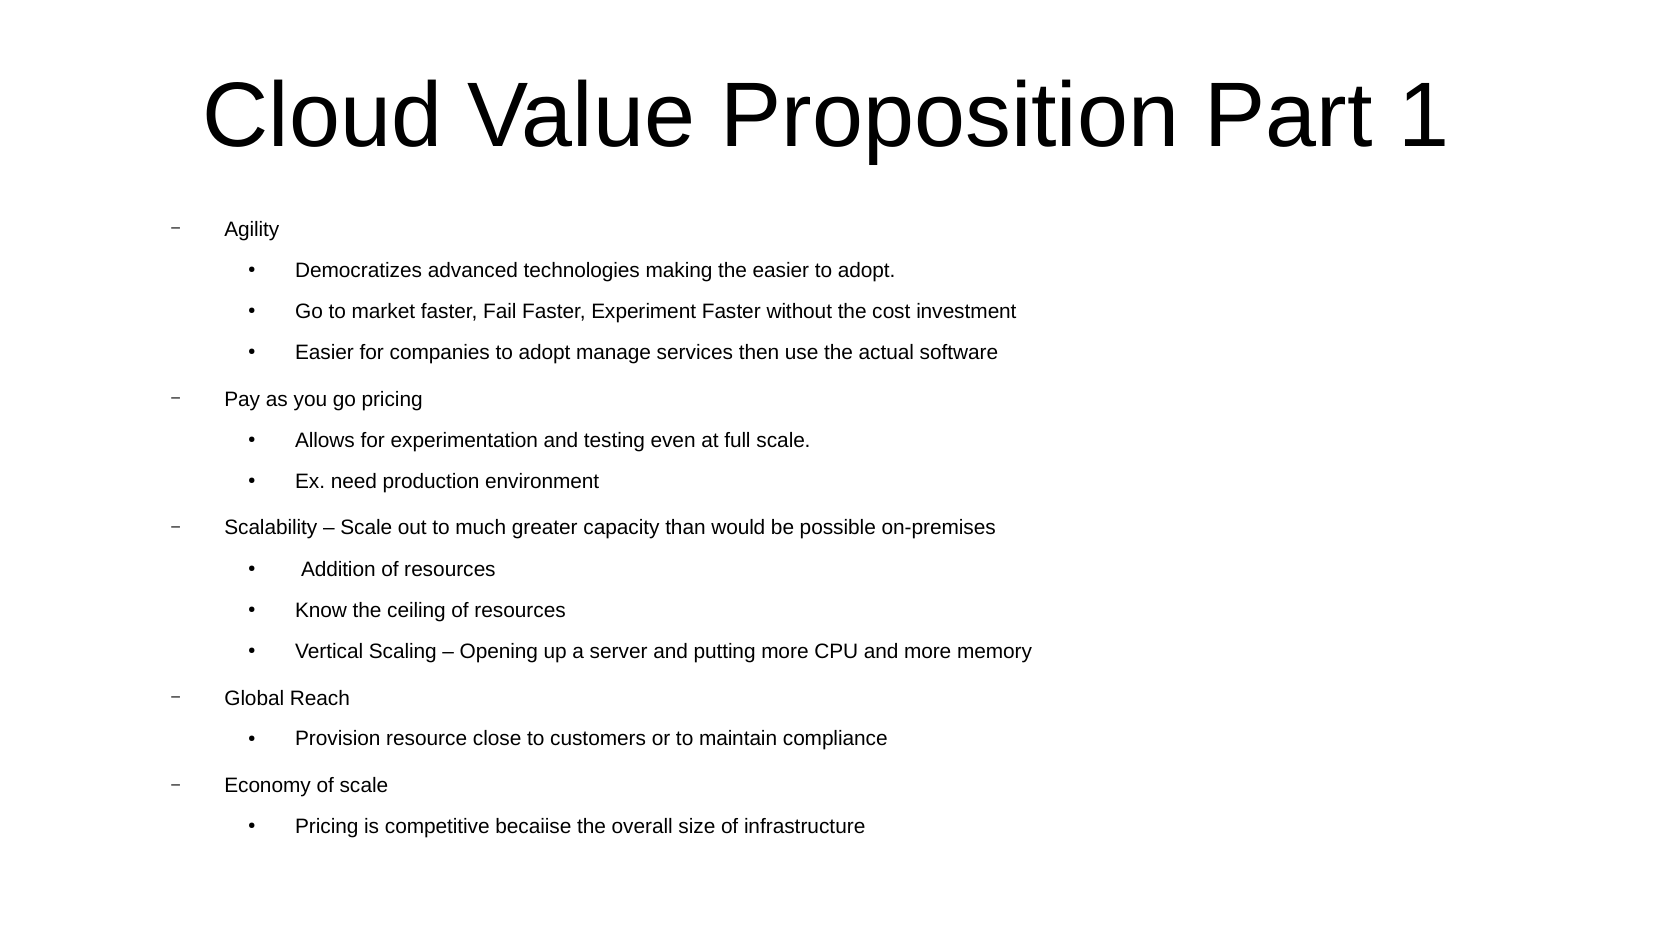

# Cloud Value Proposition Part 1
Agility
Democratizes advanced technologies making the easier to adopt.
Go to market faster, Fail Faster, Experiment Faster without the cost investment
Easier for companies to adopt manage services then use the actual software
Pay as you go pricing
Allows for experimentation and testing even at full scale.
Ex. need production environment
Scalability – Scale out to much greater capacity than would be possible on-premises
 Addition of resources
Know the ceiling of resources
Vertical Scaling – Opening up a server and putting more CPU and more memory
Global Reach
Provision resource close to customers or to maintain compliance
Economy of scale
Pricing is competitive becaiise the overall size of infrastructure